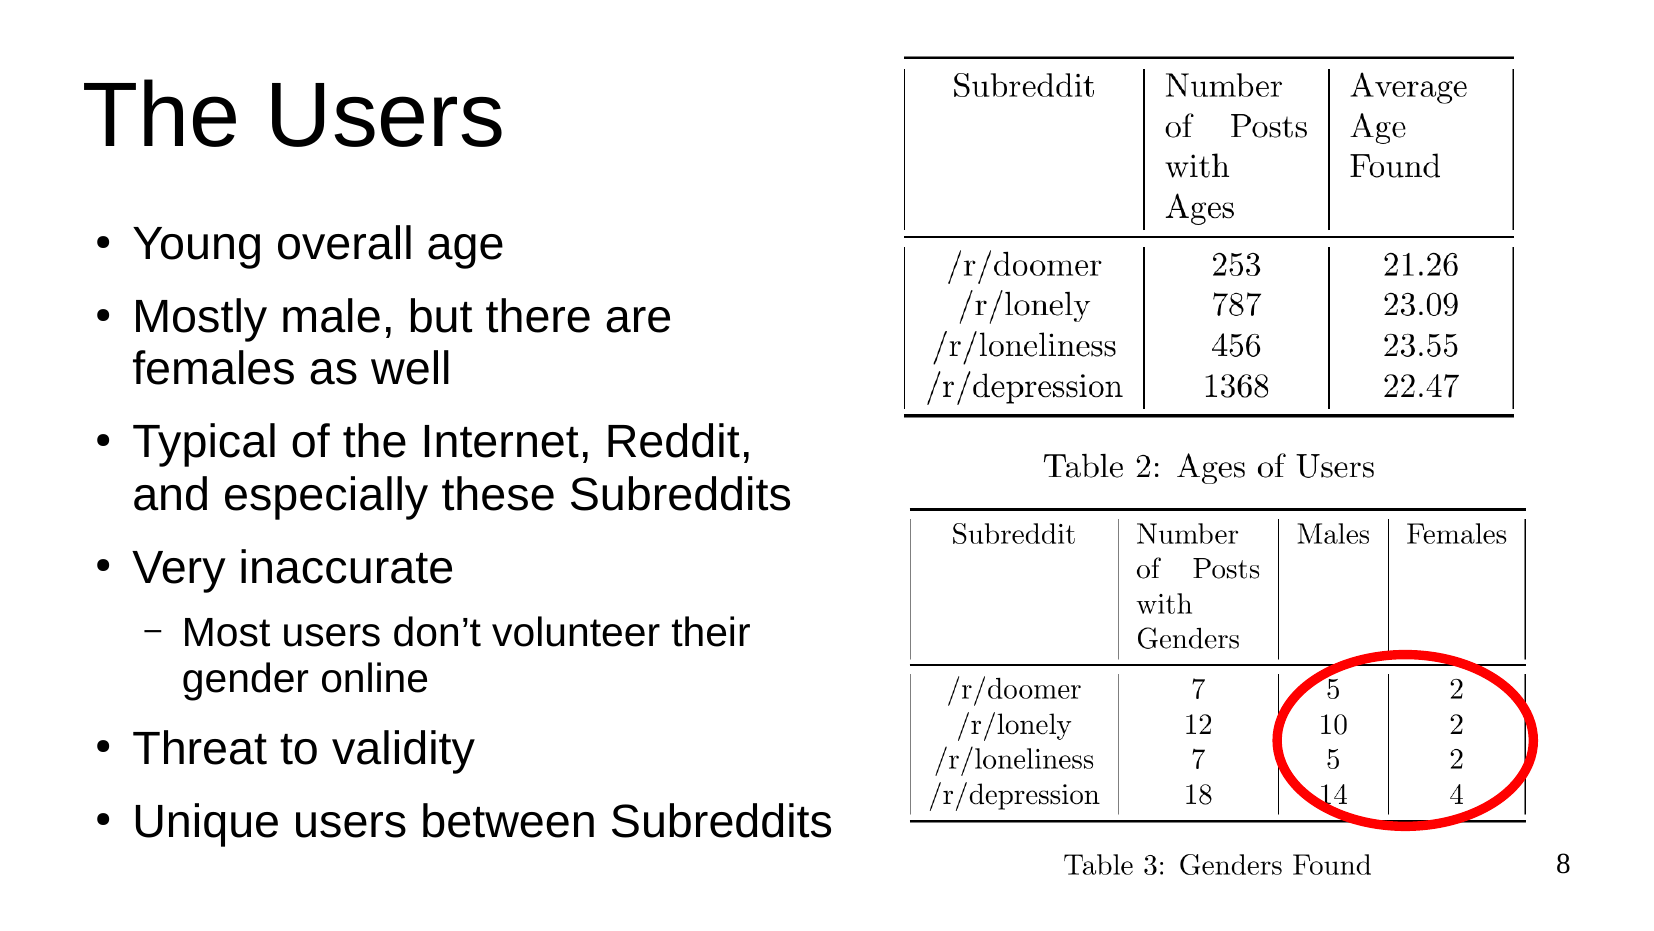

# The Users
Young overall age
Mostly male, but there are females as well
Typical of the Internet, Reddit, and especially these Subreddits
Very inaccurate
Most users don’t volunteer their gender online
Threat to validity
Unique users between Subreddits
8